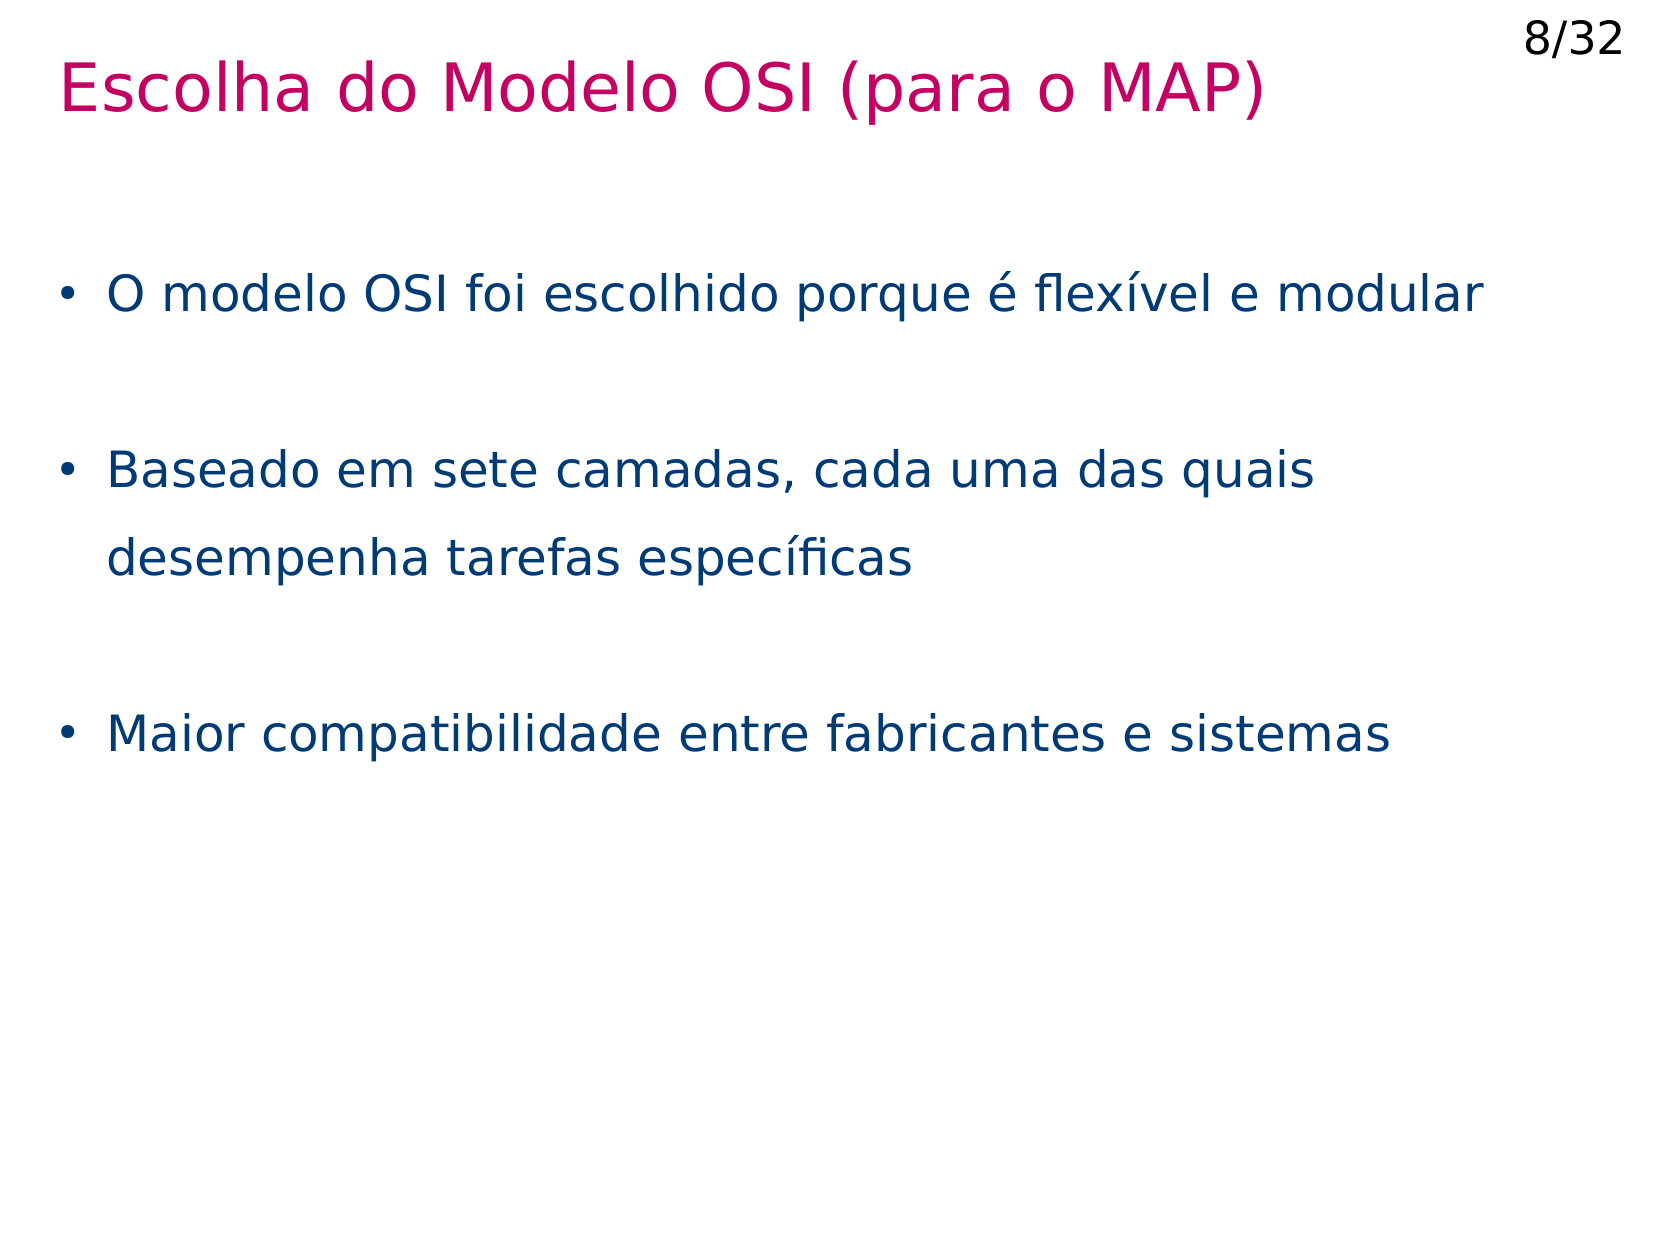

8
# Escolha do Modelo OSI (para o MAP)
O modelo OSI foi escolhido porque é flexível e modular
Baseado em sete camadas, cada uma das quais desempenha tarefas específicas
Maior compatibilidade entre fabricantes e sistemas